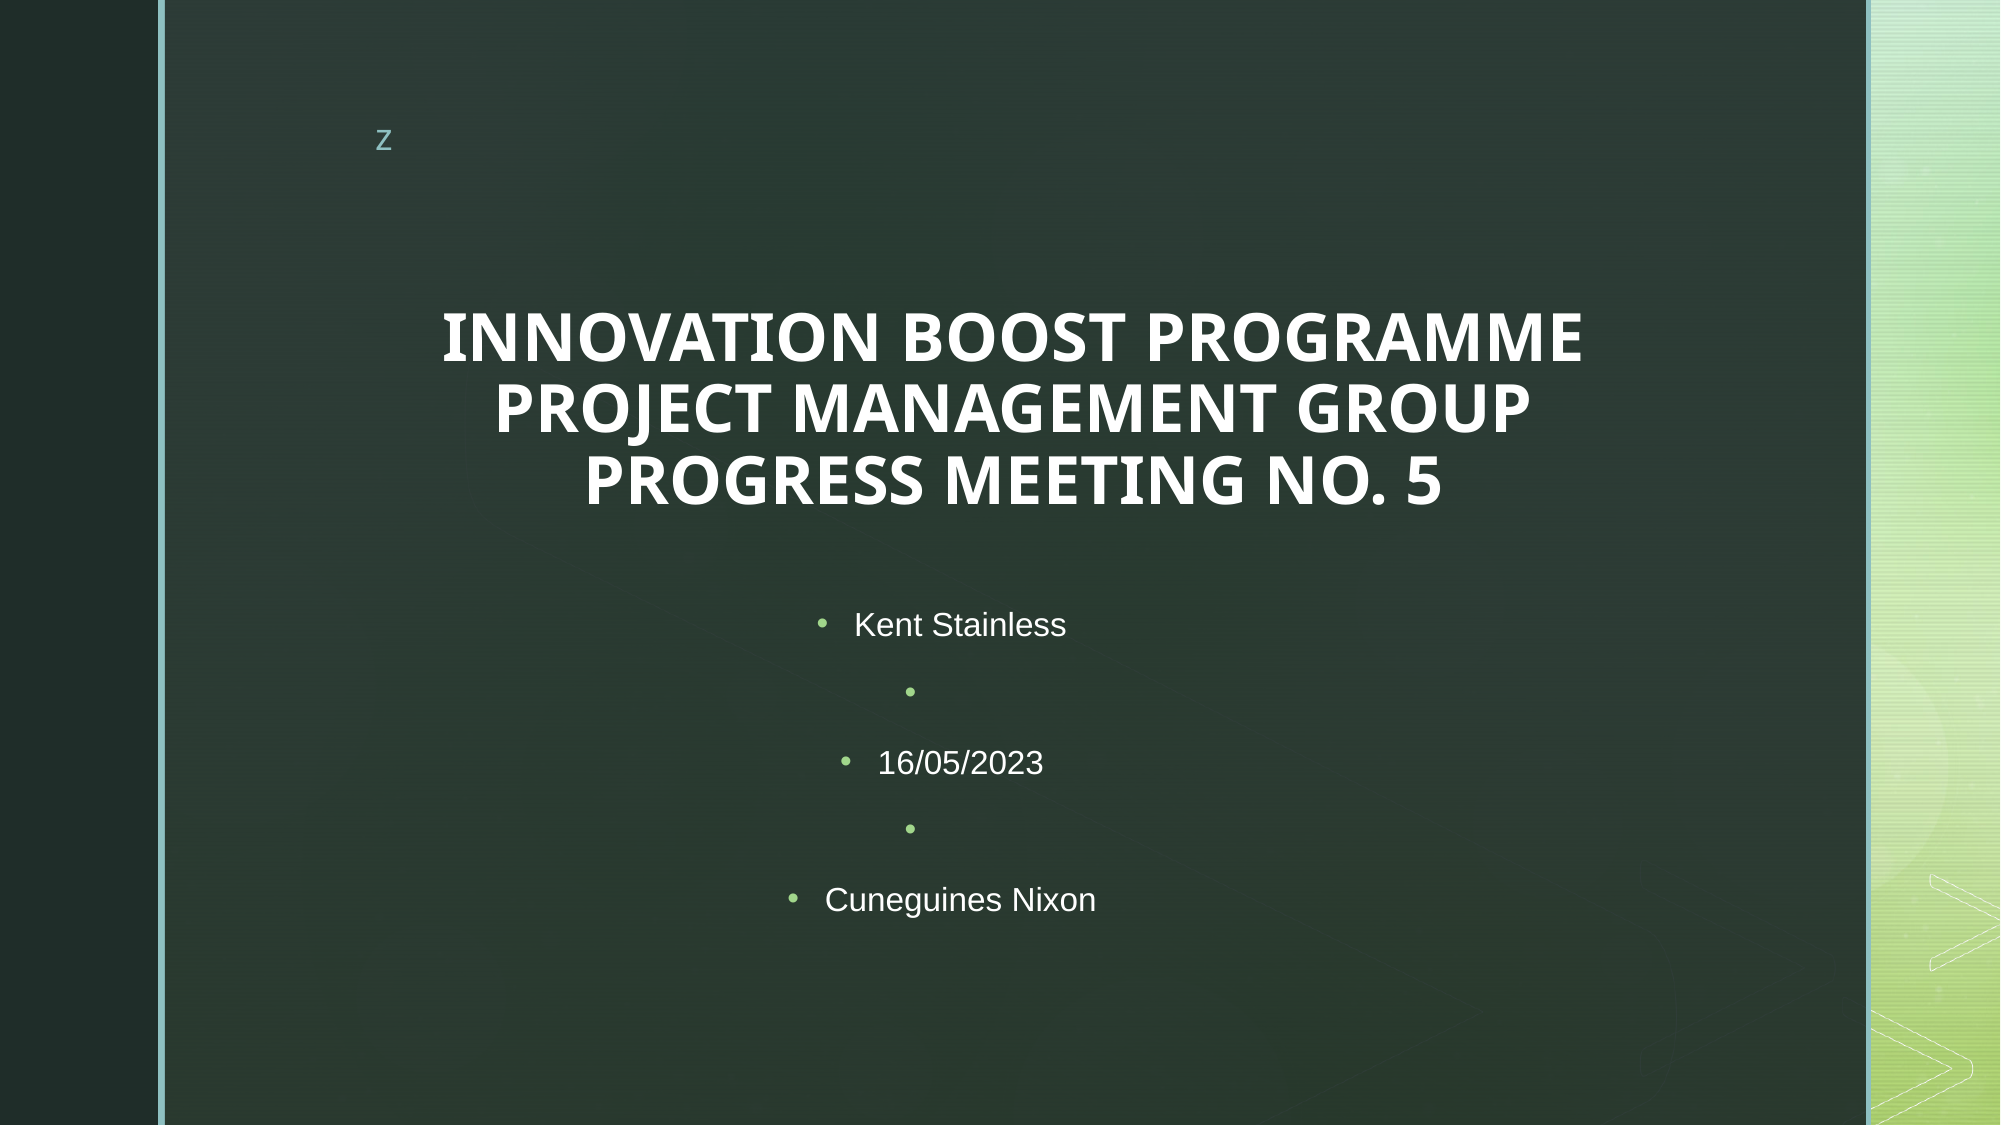

Innovation Boost Programme
 Project Management Group
Progress Meeting No. 5
Kent Stainless
16/05/2023
Cuneguines Nixon